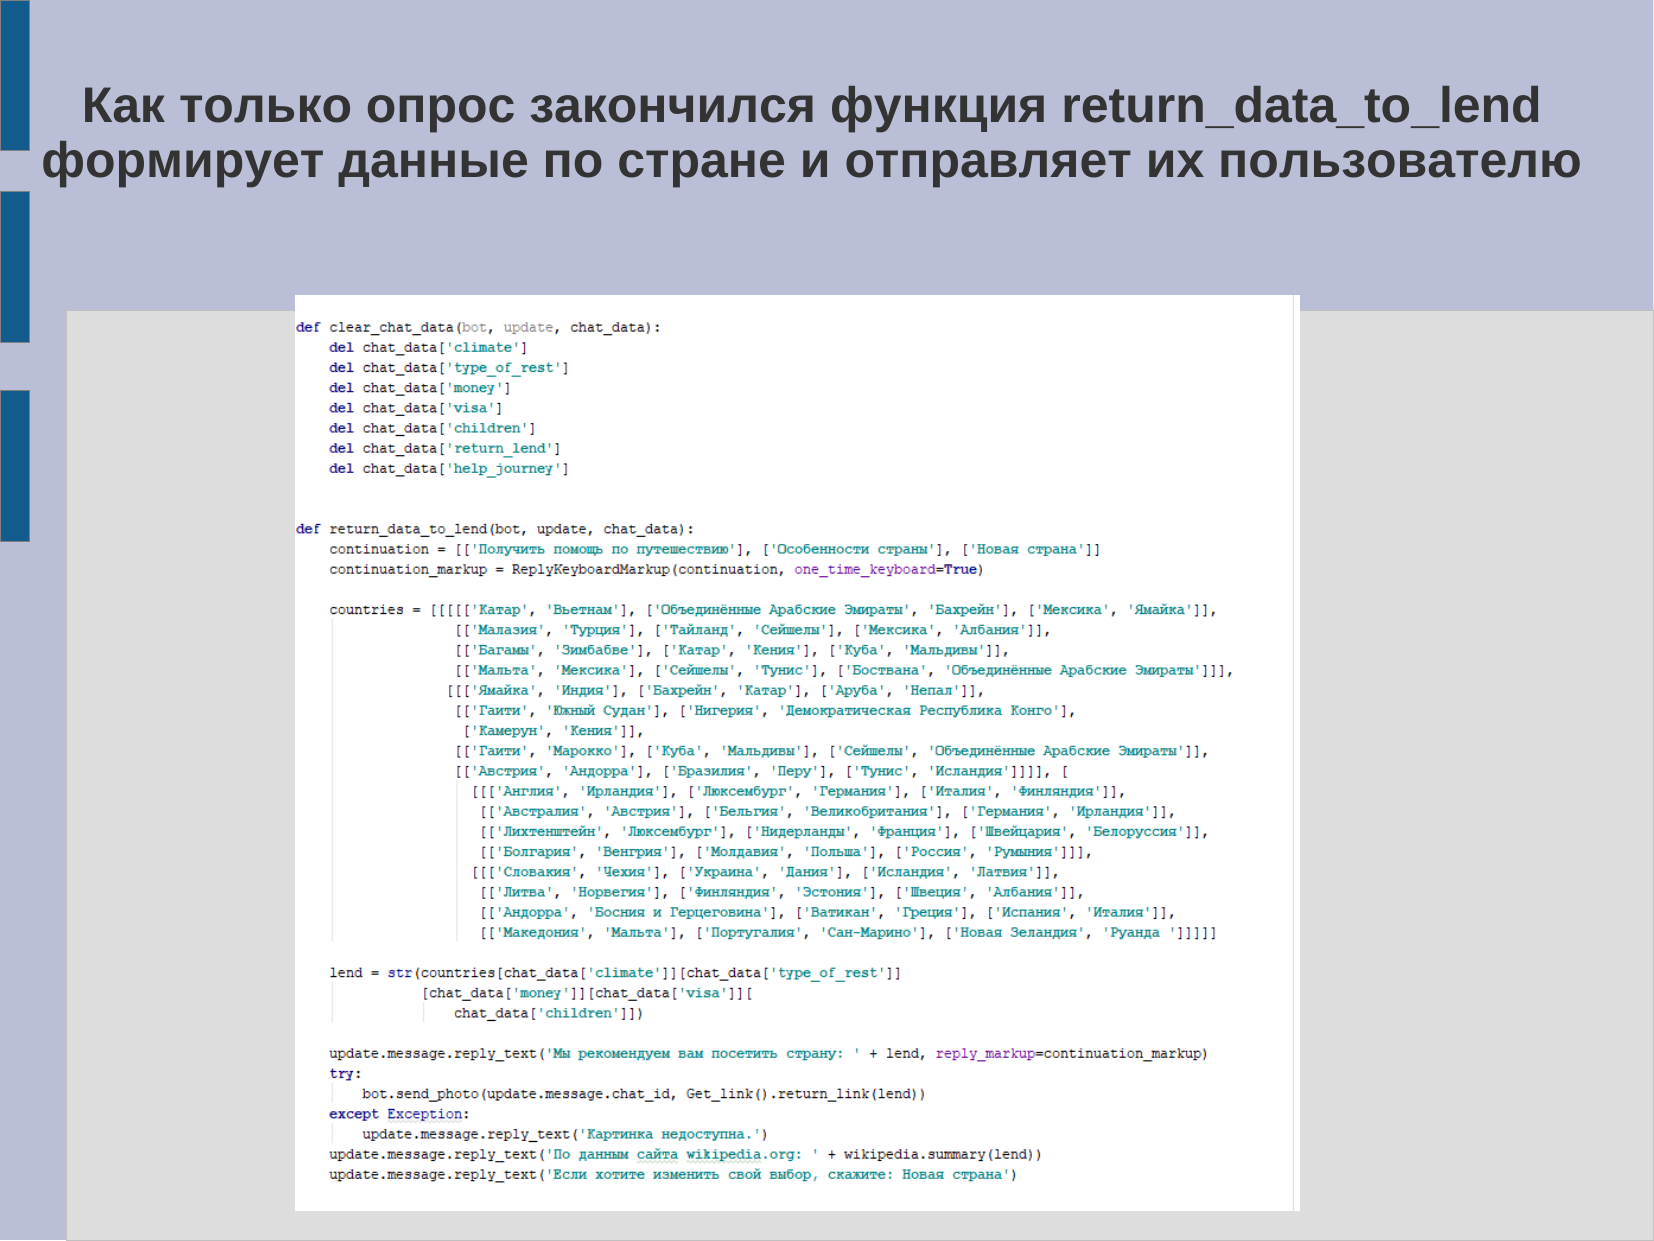

# Как только опрос закончился функция return_data_to_lend формирует данные по стране и отправляет их пользователю